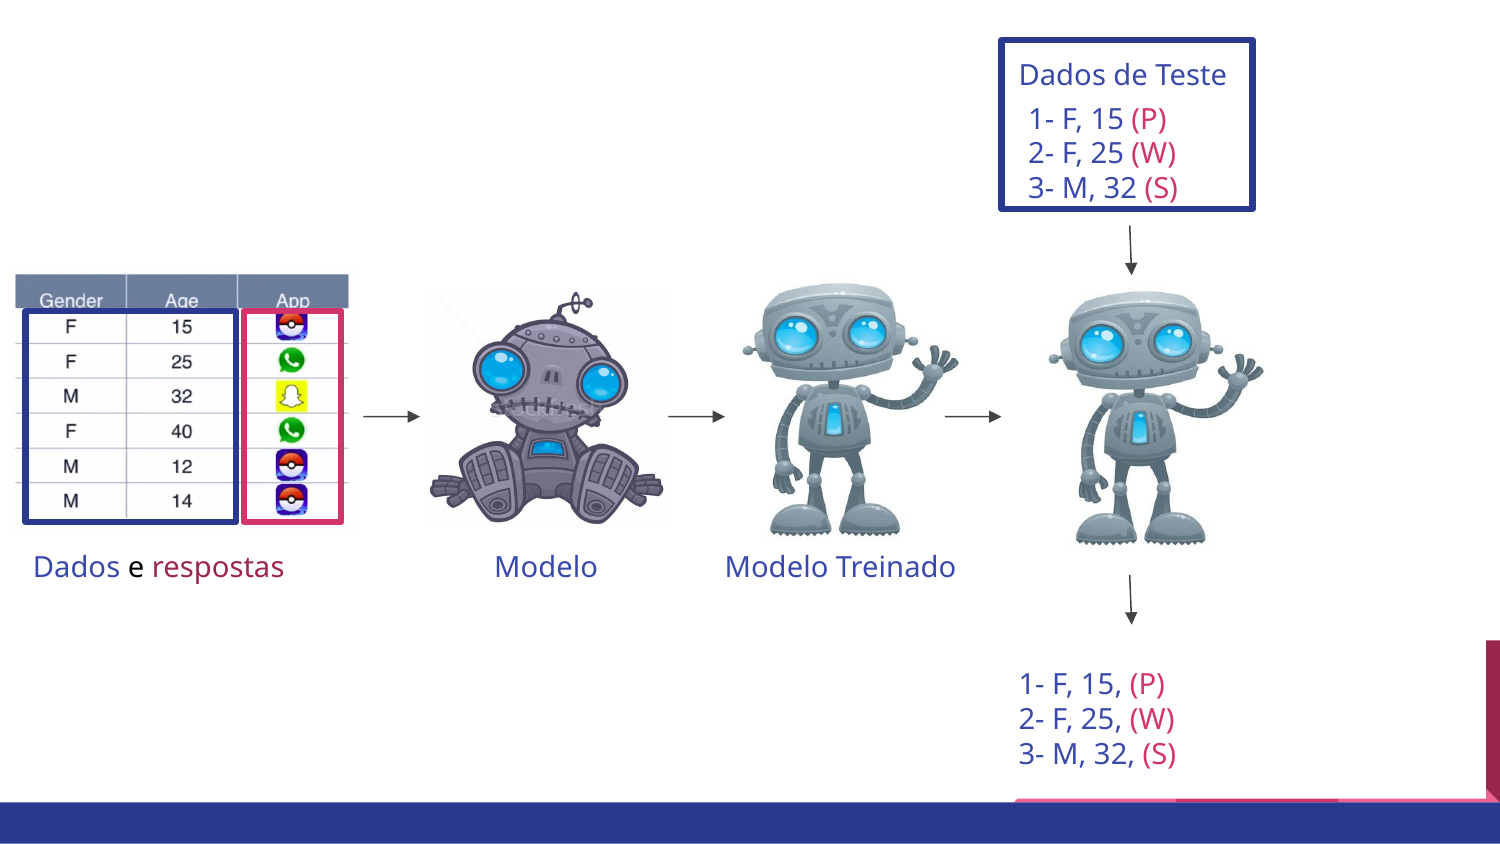

Dados de Teste
1- F, 15 (P)
2- F, 25 (W)
3- M, 32 (S)
Dados e respostas
Modelo
Modelo Treinado
1- F, 15, (P)
2- F, 25, (W)
3- M, 32, (S)